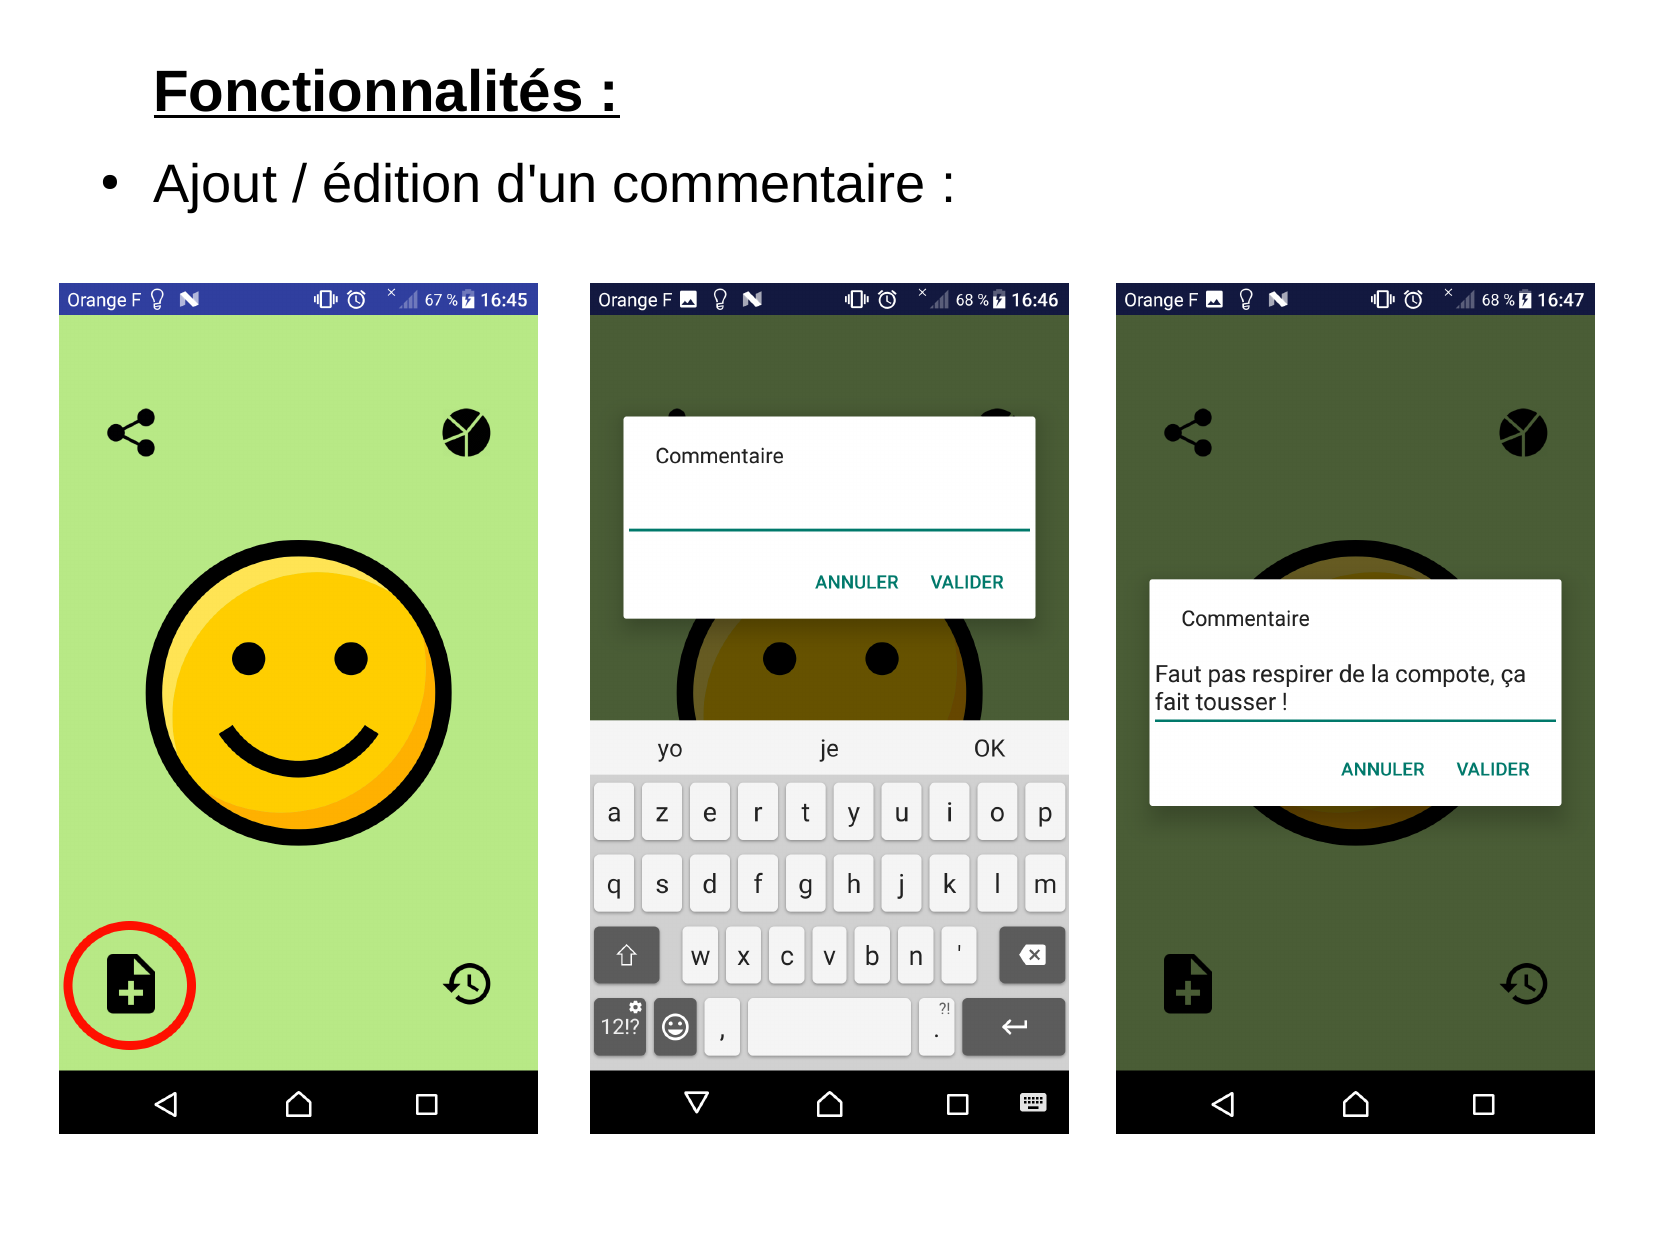

# Fonctionnalités :
Ajout / édition d'un commentaire :